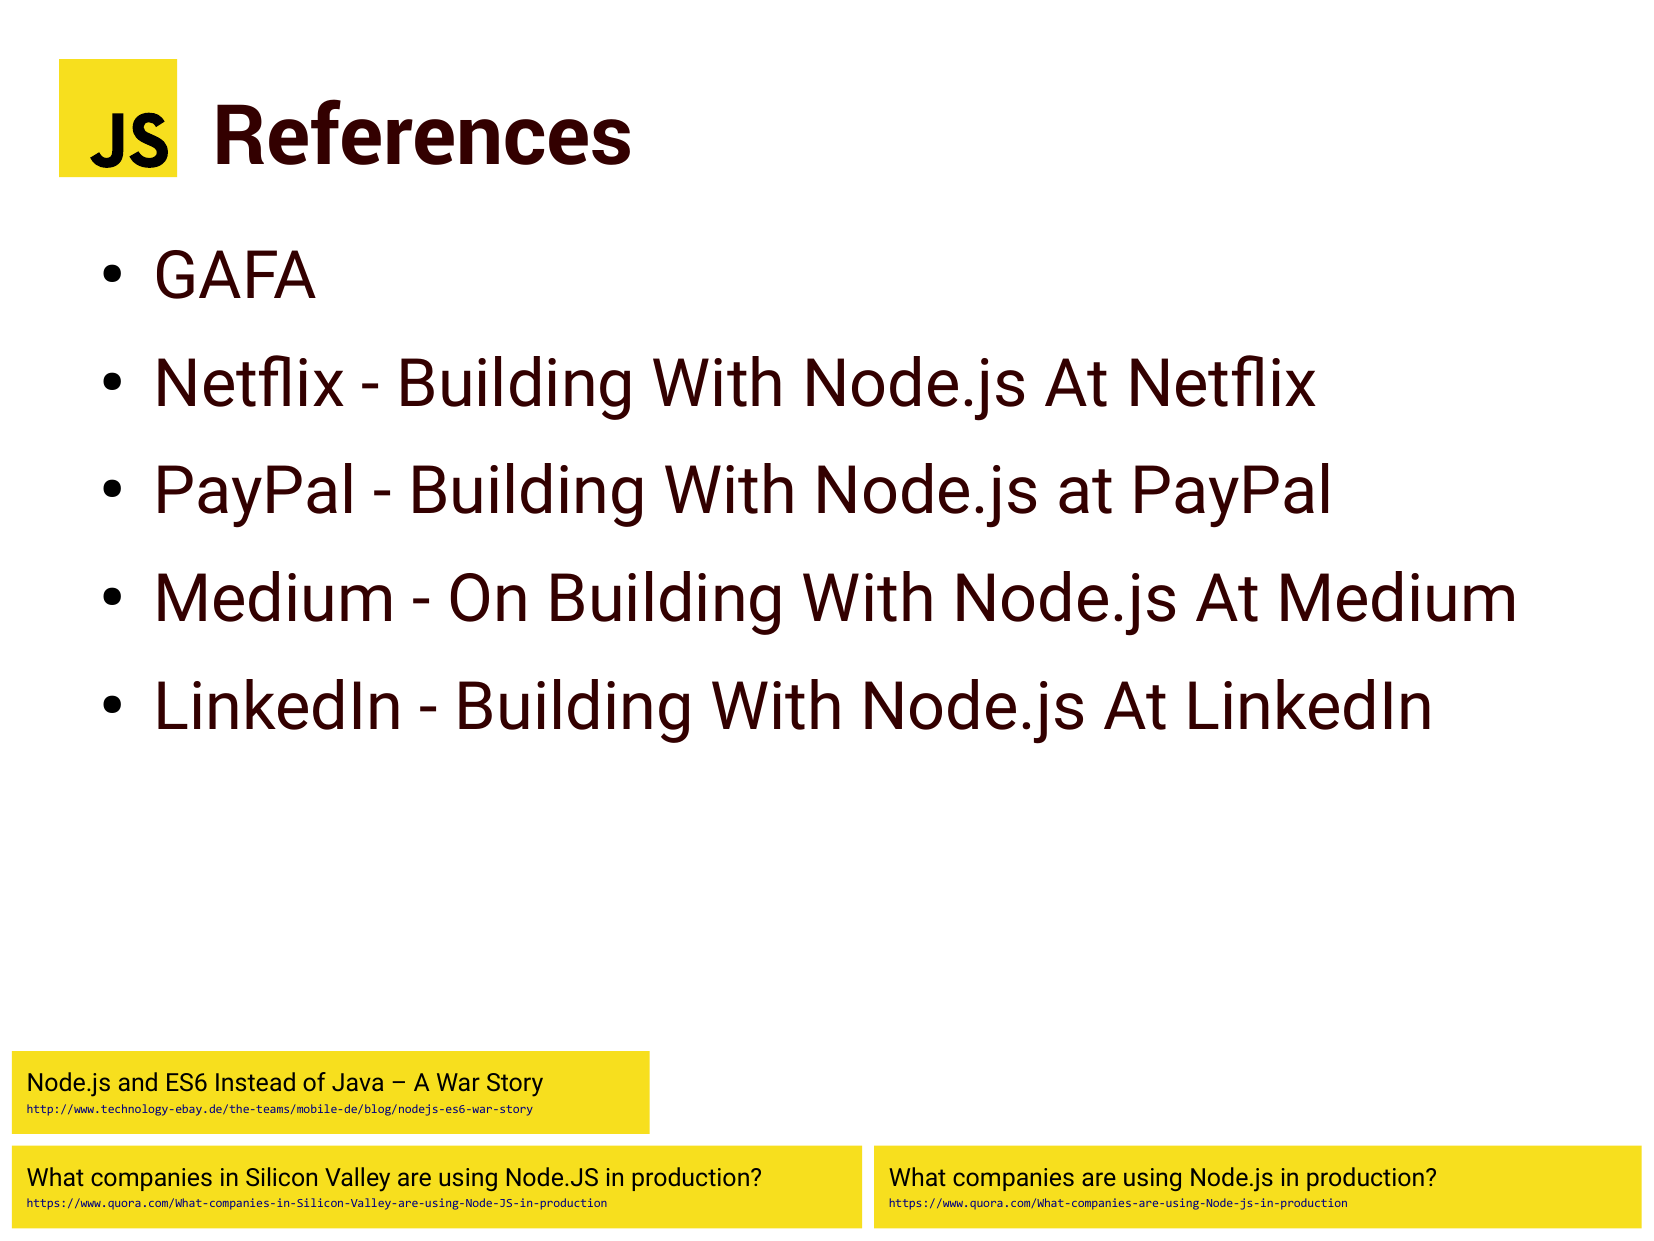

# References
GAFA
Netflix - Building With Node.js At Netflix
PayPal - Building With Node.js at PayPal
Medium - On Building With Node.js At Medium
LinkedIn - Building With Node.js At LinkedIn
Node.js and ES6 Instead of Java – A War Story
http://www.technology-ebay.de/the-teams/mobile-de/blog/nodejs-es6-war-story
What companies in Silicon Valley are using Node.JS in production?
https://www.quora.com/What-companies-in-Silicon-Valley-are-using-Node-JS-in-production
What companies are using Node.js in production?
https://www.quora.com/What-companies-are-using-Node-js-in-production